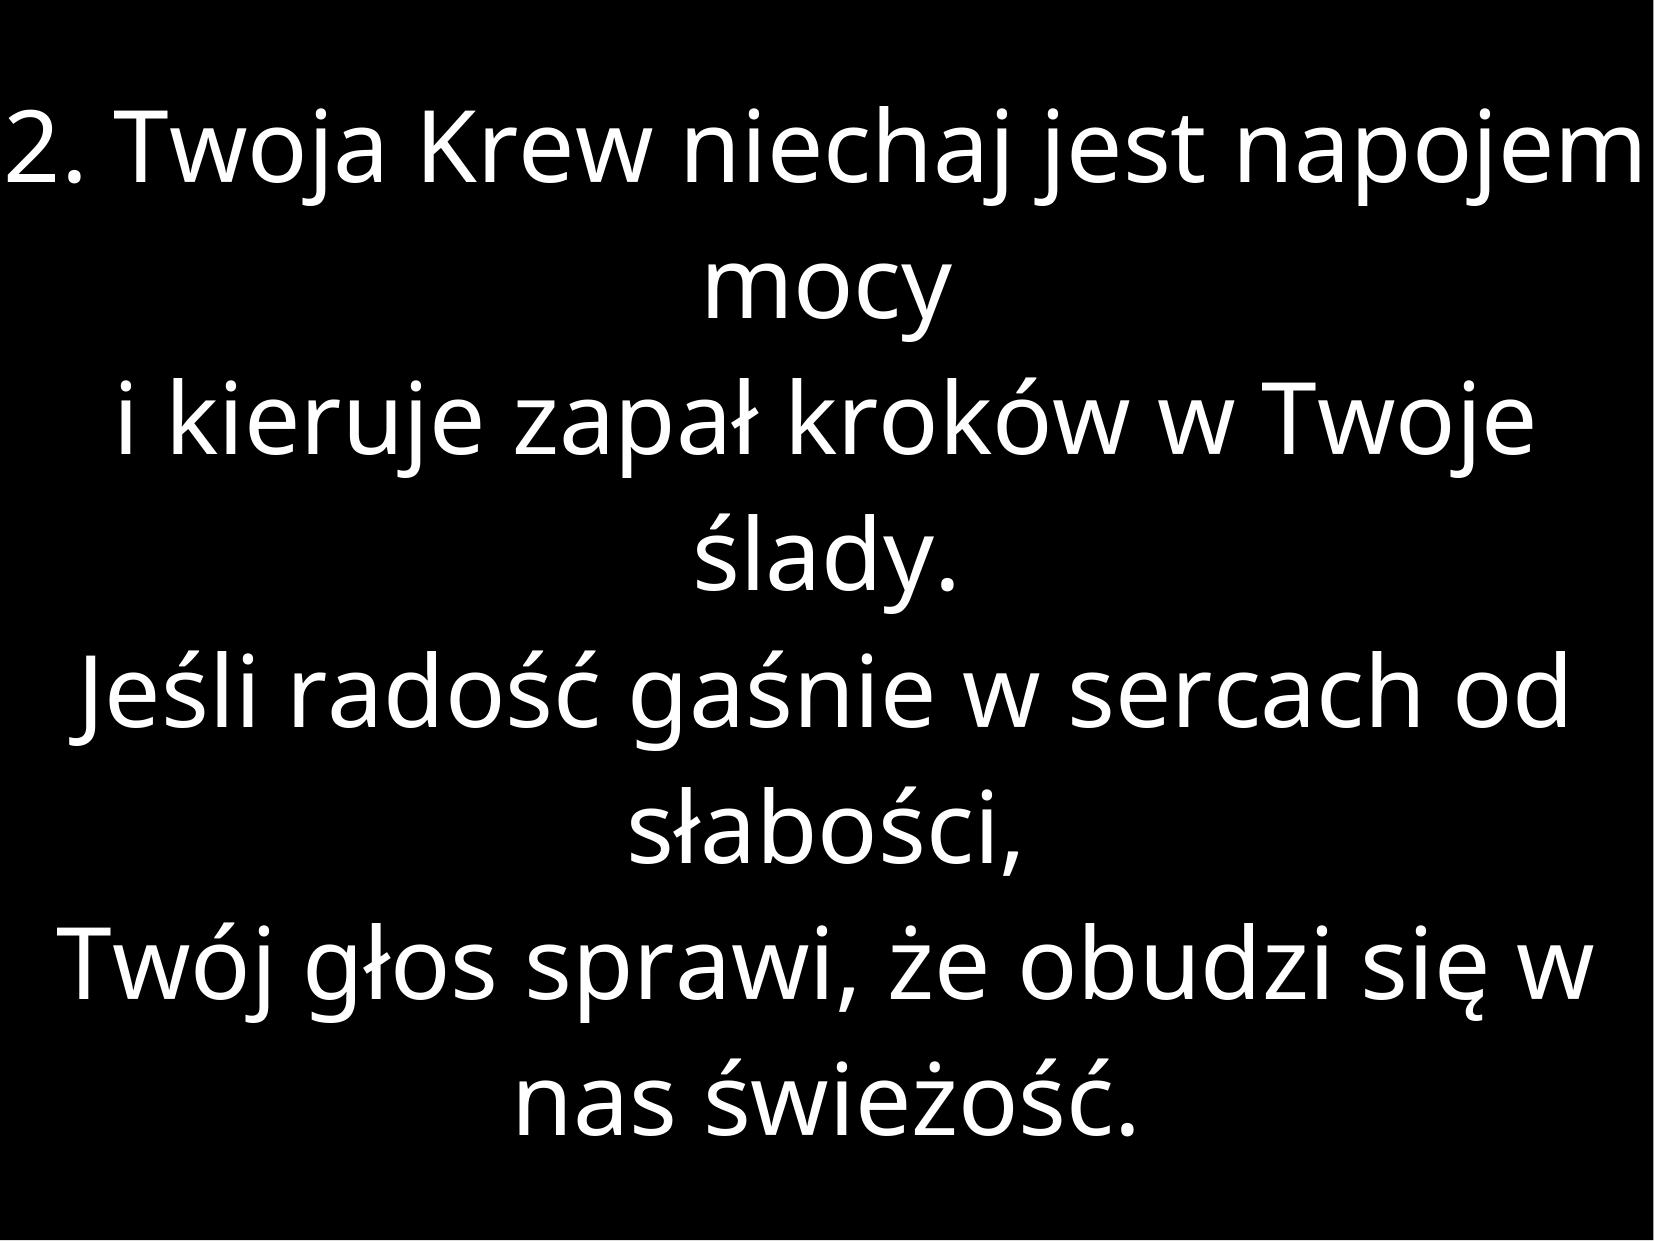

# 2. Twoja Krew niechaj jest napojem mocy i kieruje zapał kroków w Twoje ślady. Jeśli radość gaśnie w sercach od słabości, Twój głos sprawi, że obudzi się w nas świeżość.